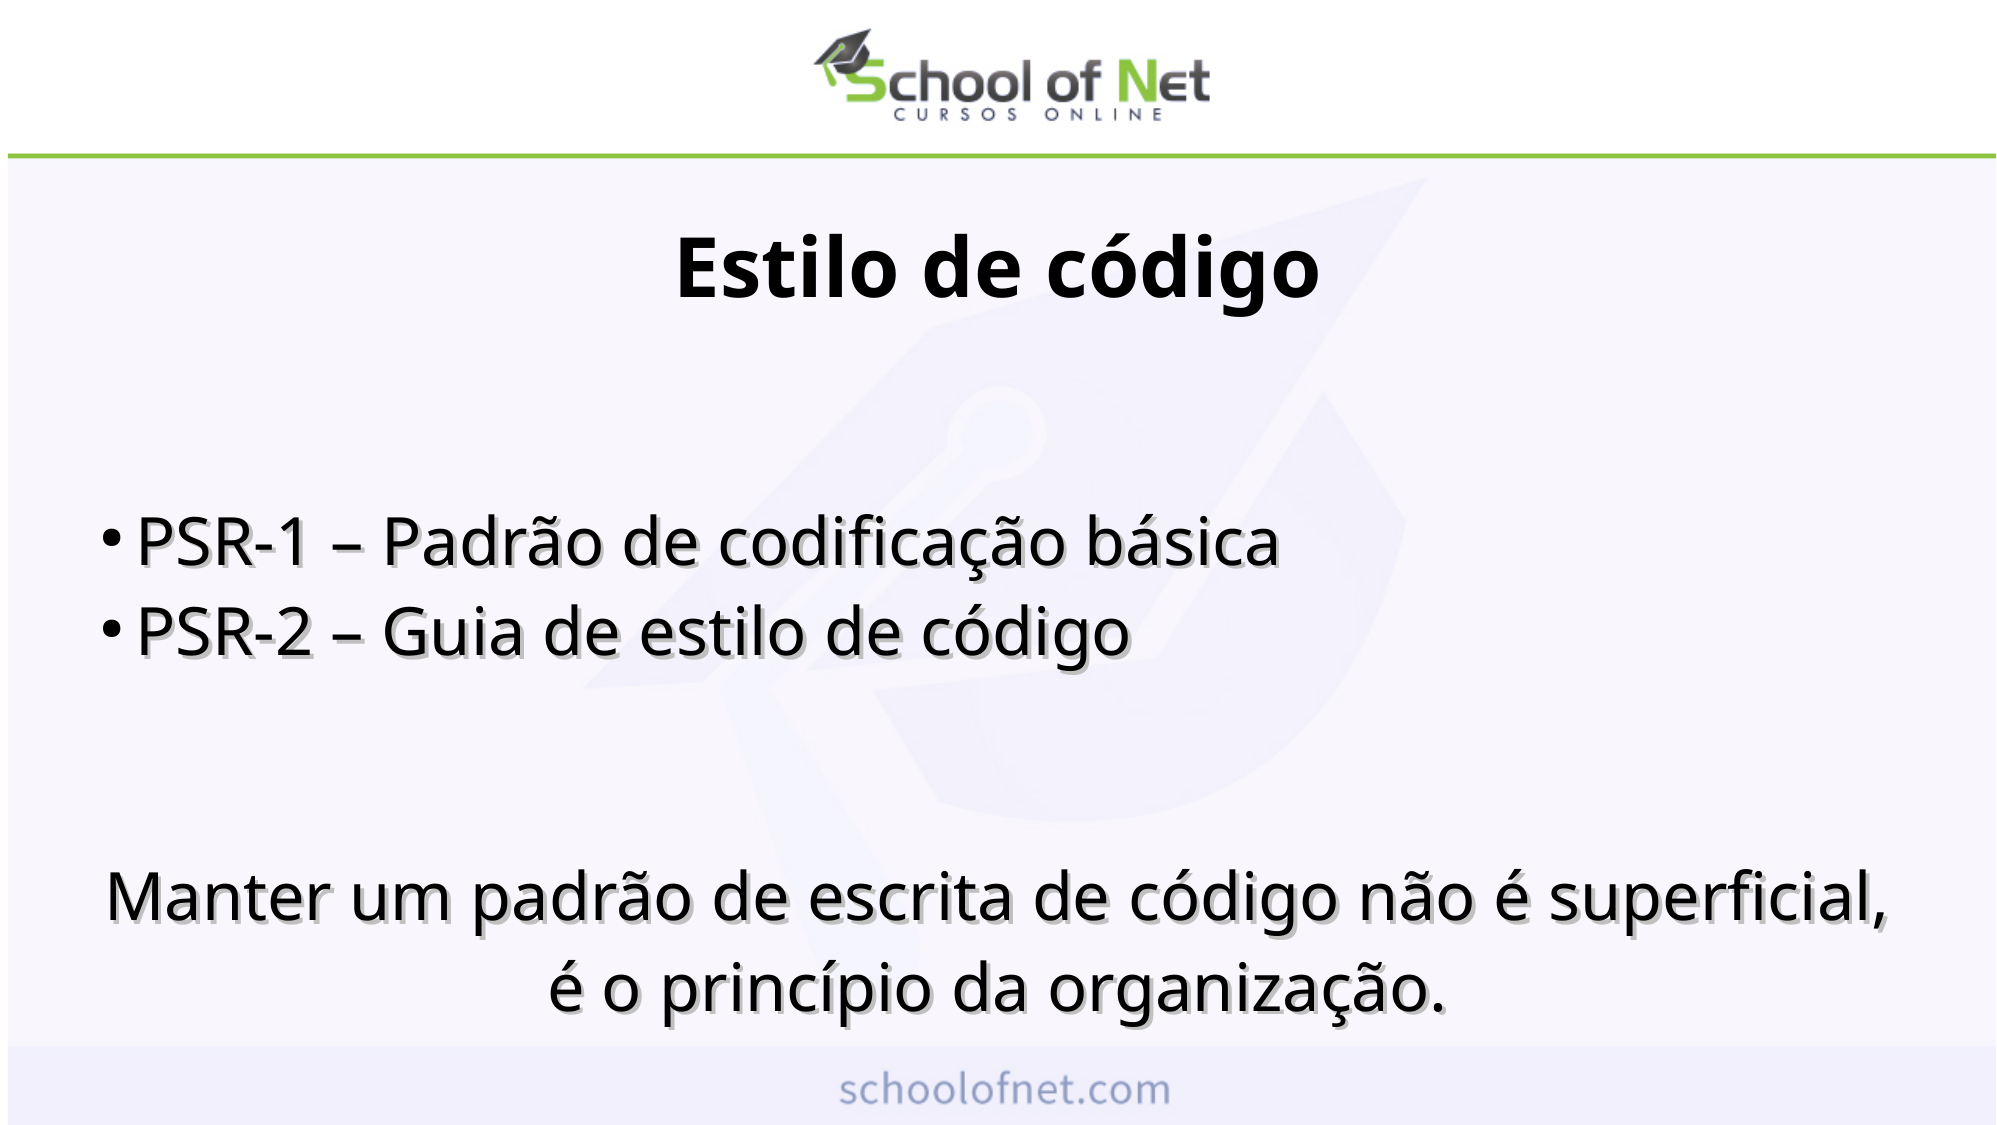

# Estilo de código
PSR-1 – Padrão de codificação básica
PSR-2 – Guia de estilo de código
Manter um padrão de escrita de código não é superficial, é o princípio da organização.